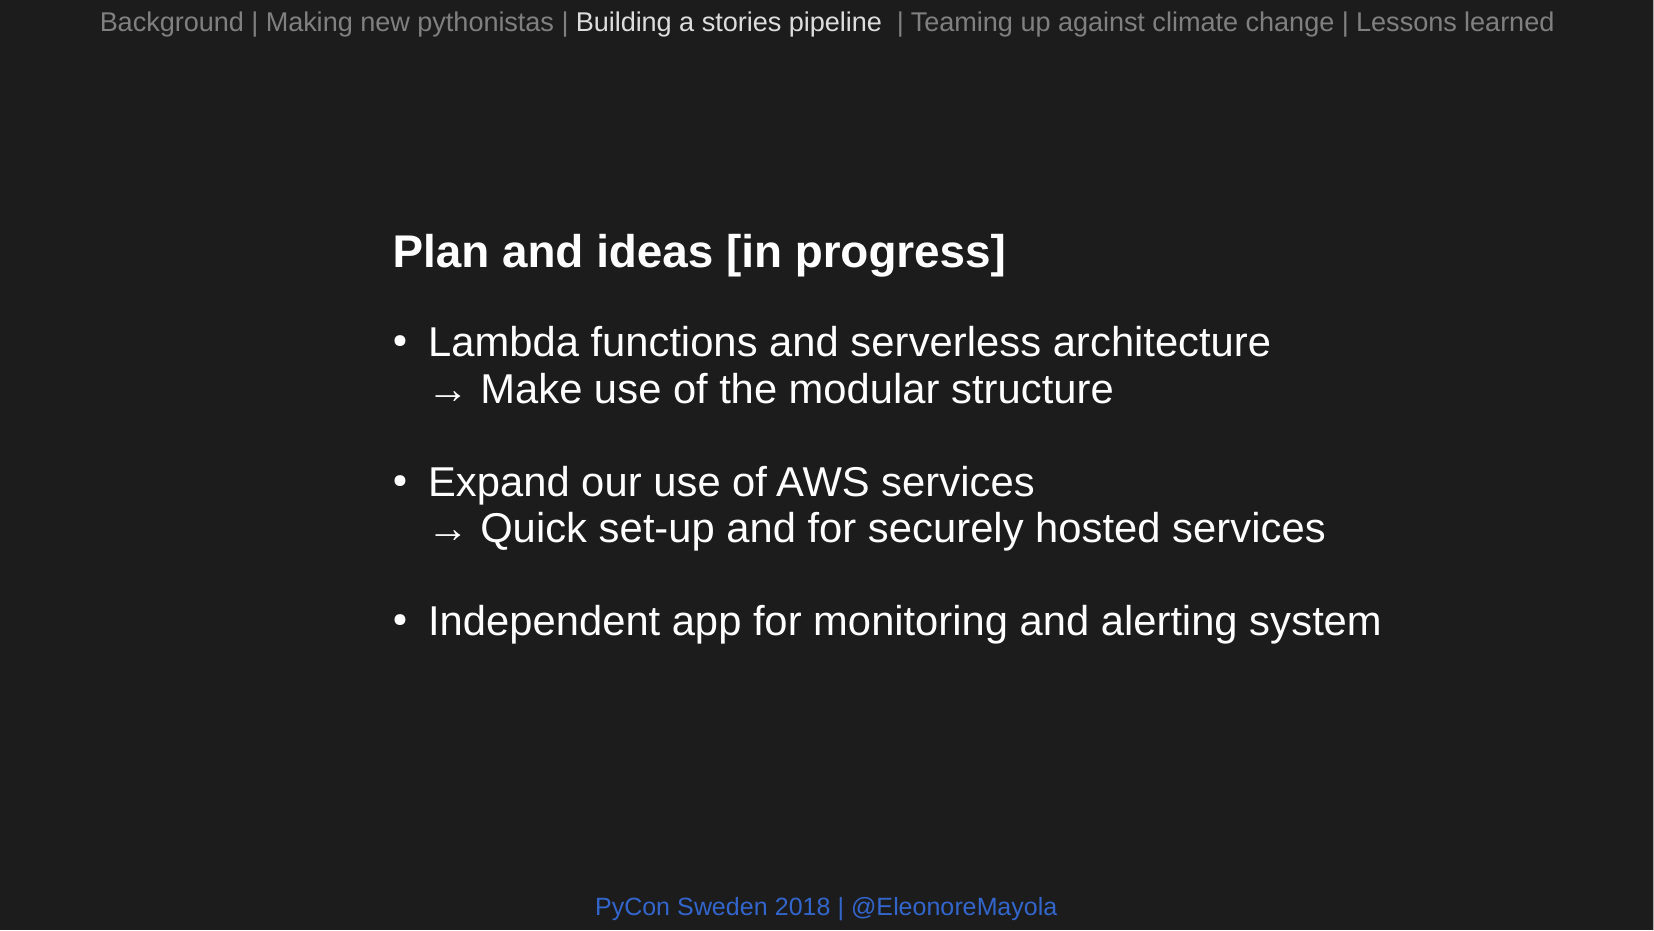

Background | Making new pythonistas | Building a stories pipeline | Teaming up against climate change | Lessons learned
Plan and ideas [in progress]
Lambda functions and serverless architecture
 → Make use of the modular structure
Expand our use of AWS services
 → Quick set-up and for securely hosted services
Independent app for monitoring and alerting system
PyCon Sweden 2018 | @EleonoreMayola